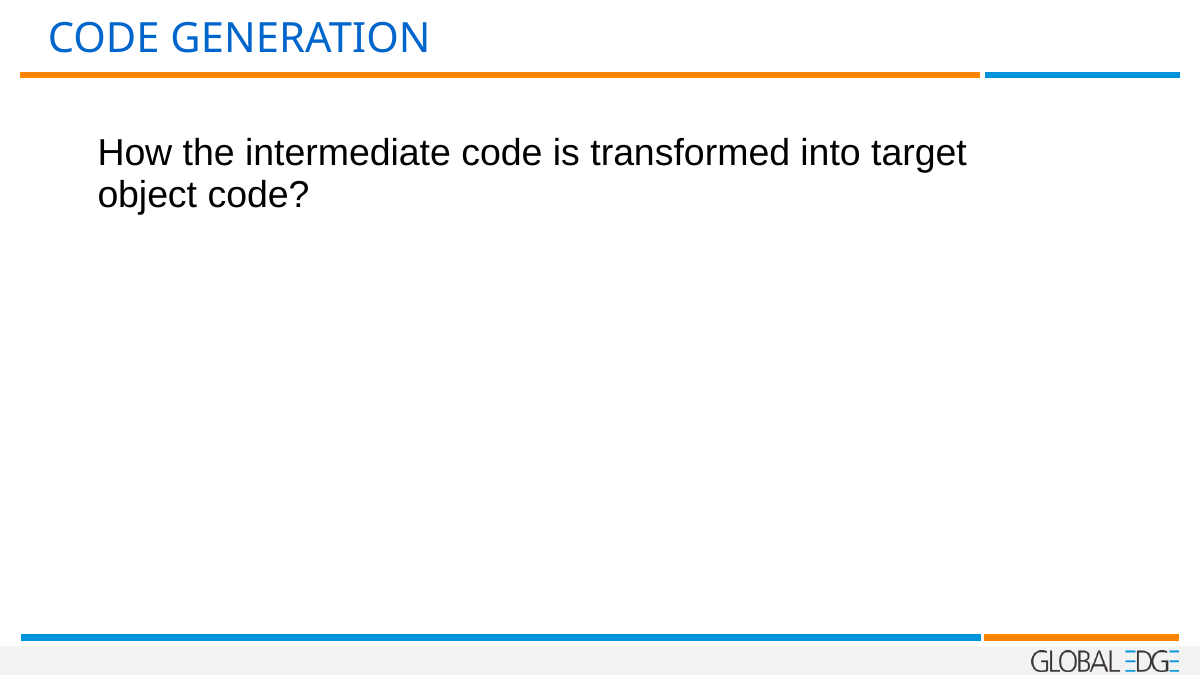

# CODE GENERATION
How the intermediate code is transformed into target object code?